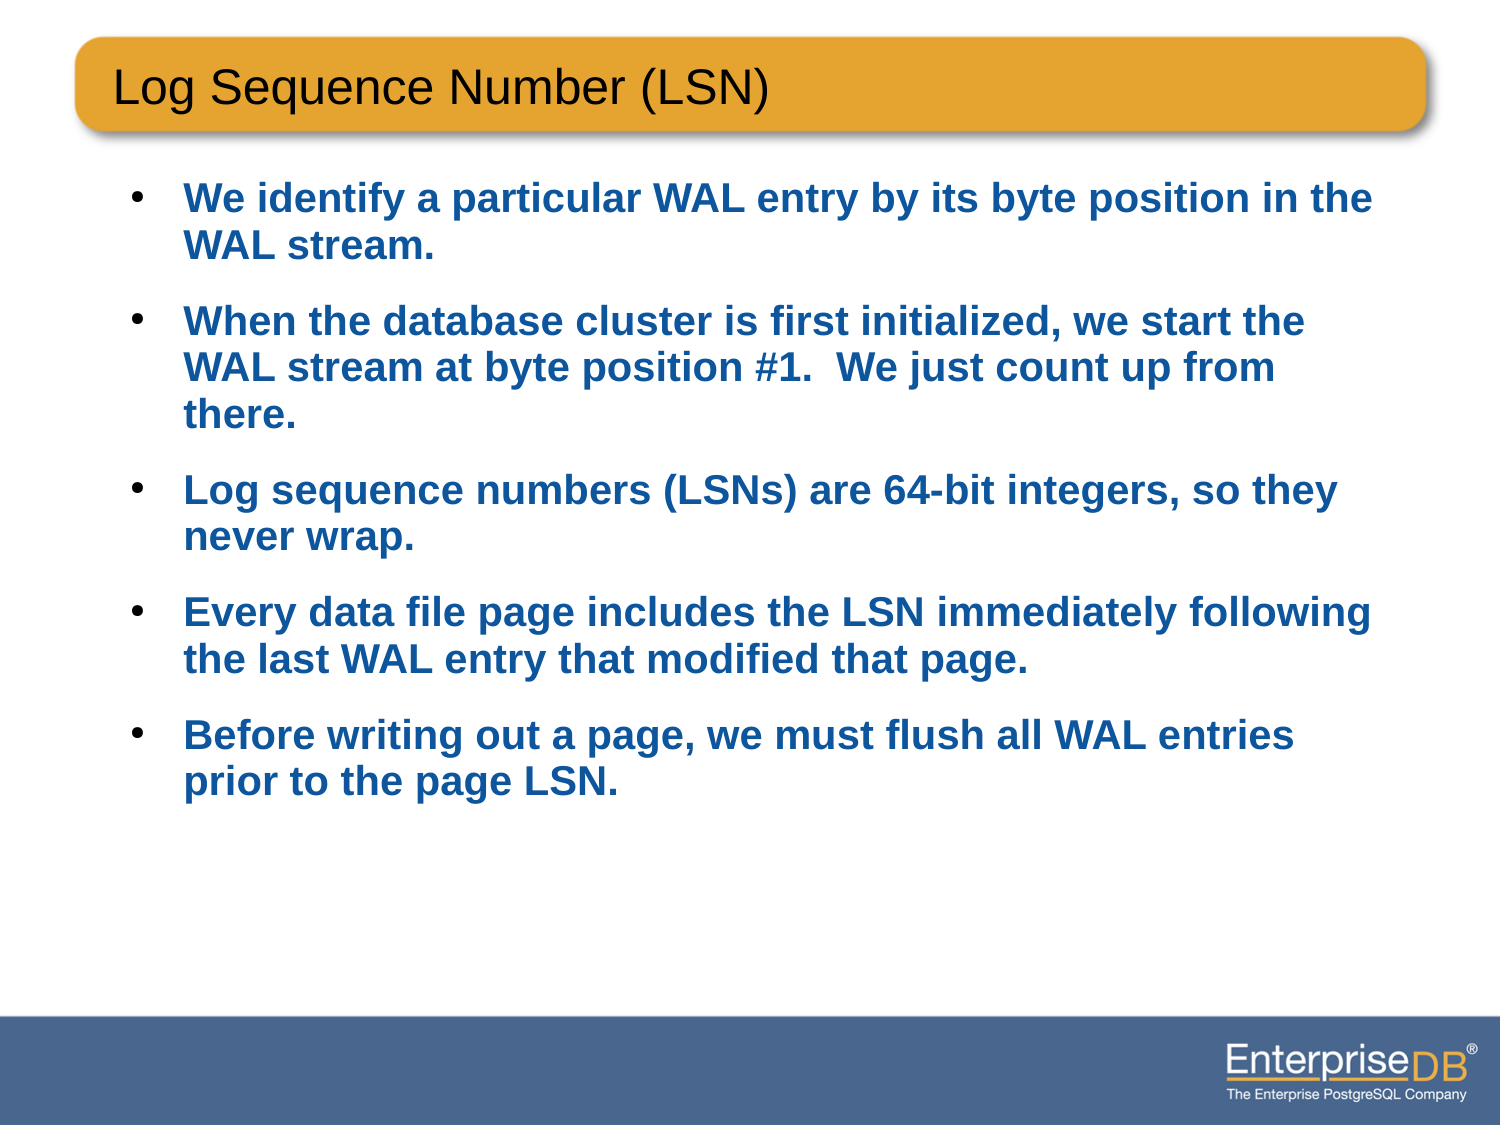

# Log Sequence Number (LSN)
We identify a particular WAL entry by its byte position in the WAL stream.
When the database cluster is first initialized, we start the WAL stream at byte position #1. We just count up from there.
Log sequence numbers (LSNs) are 64-bit integers, so they never wrap.
Every data file page includes the LSN immediately following the last WAL entry that modified that page.
Before writing out a page, we must flush all WAL entries prior to the page LSN.